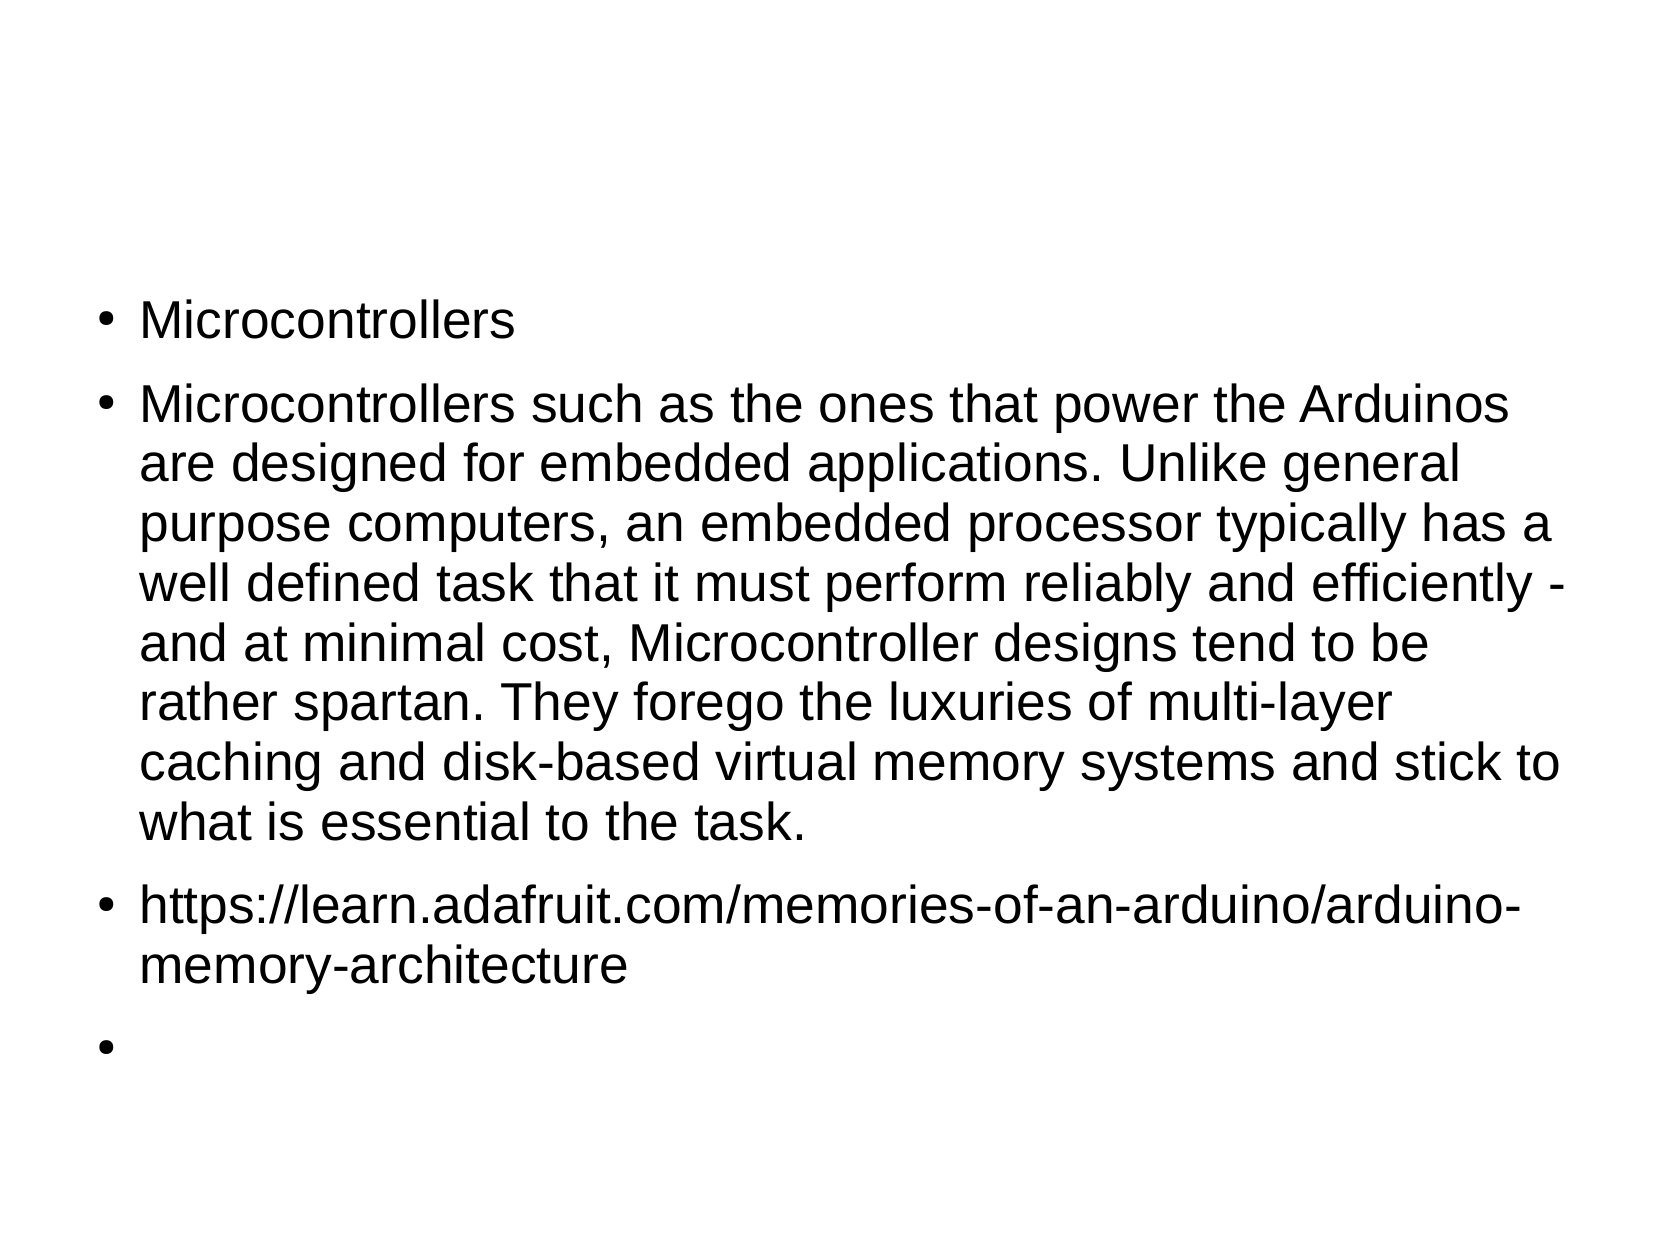

#
Microcontrollers
Microcontrollers such as the ones that power the Arduinos are designed for embedded applications. Unlike general purpose computers, an embedded processor typically has a well defined task that it must perform reliably and efficiently - and at minimal cost, Microcontroller designs tend to be rather spartan. They forego the luxuries of multi-layer caching and disk-based virtual memory systems and stick to what is essential to the task.
https://learn.adafruit.com/memories-of-an-arduino/arduino-memory-architecture